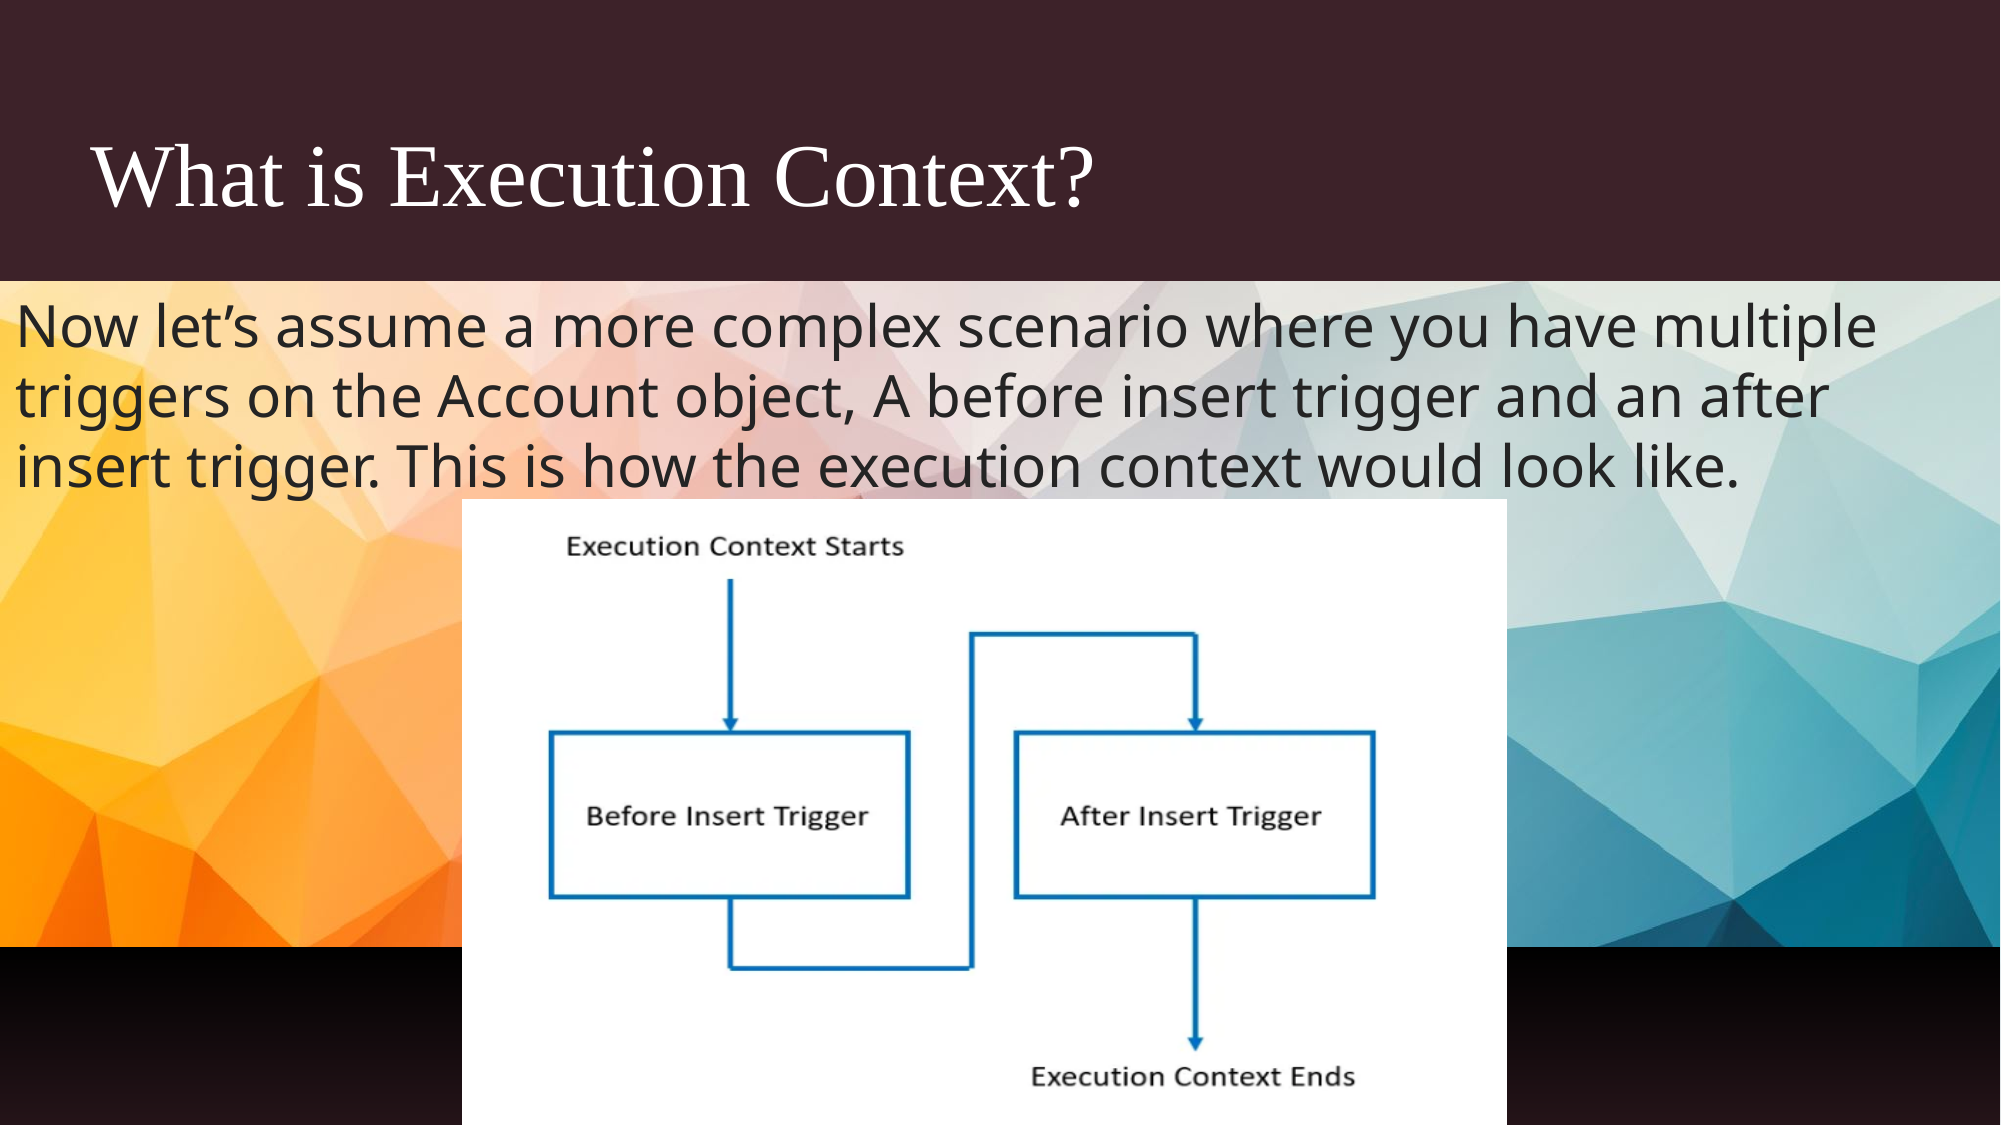

# What is Execution Context?
Now let’s assume a more complex scenario where you have multiple triggers on the Account object, A before insert trigger and an after insert trigger. This is how the execution context would look like.